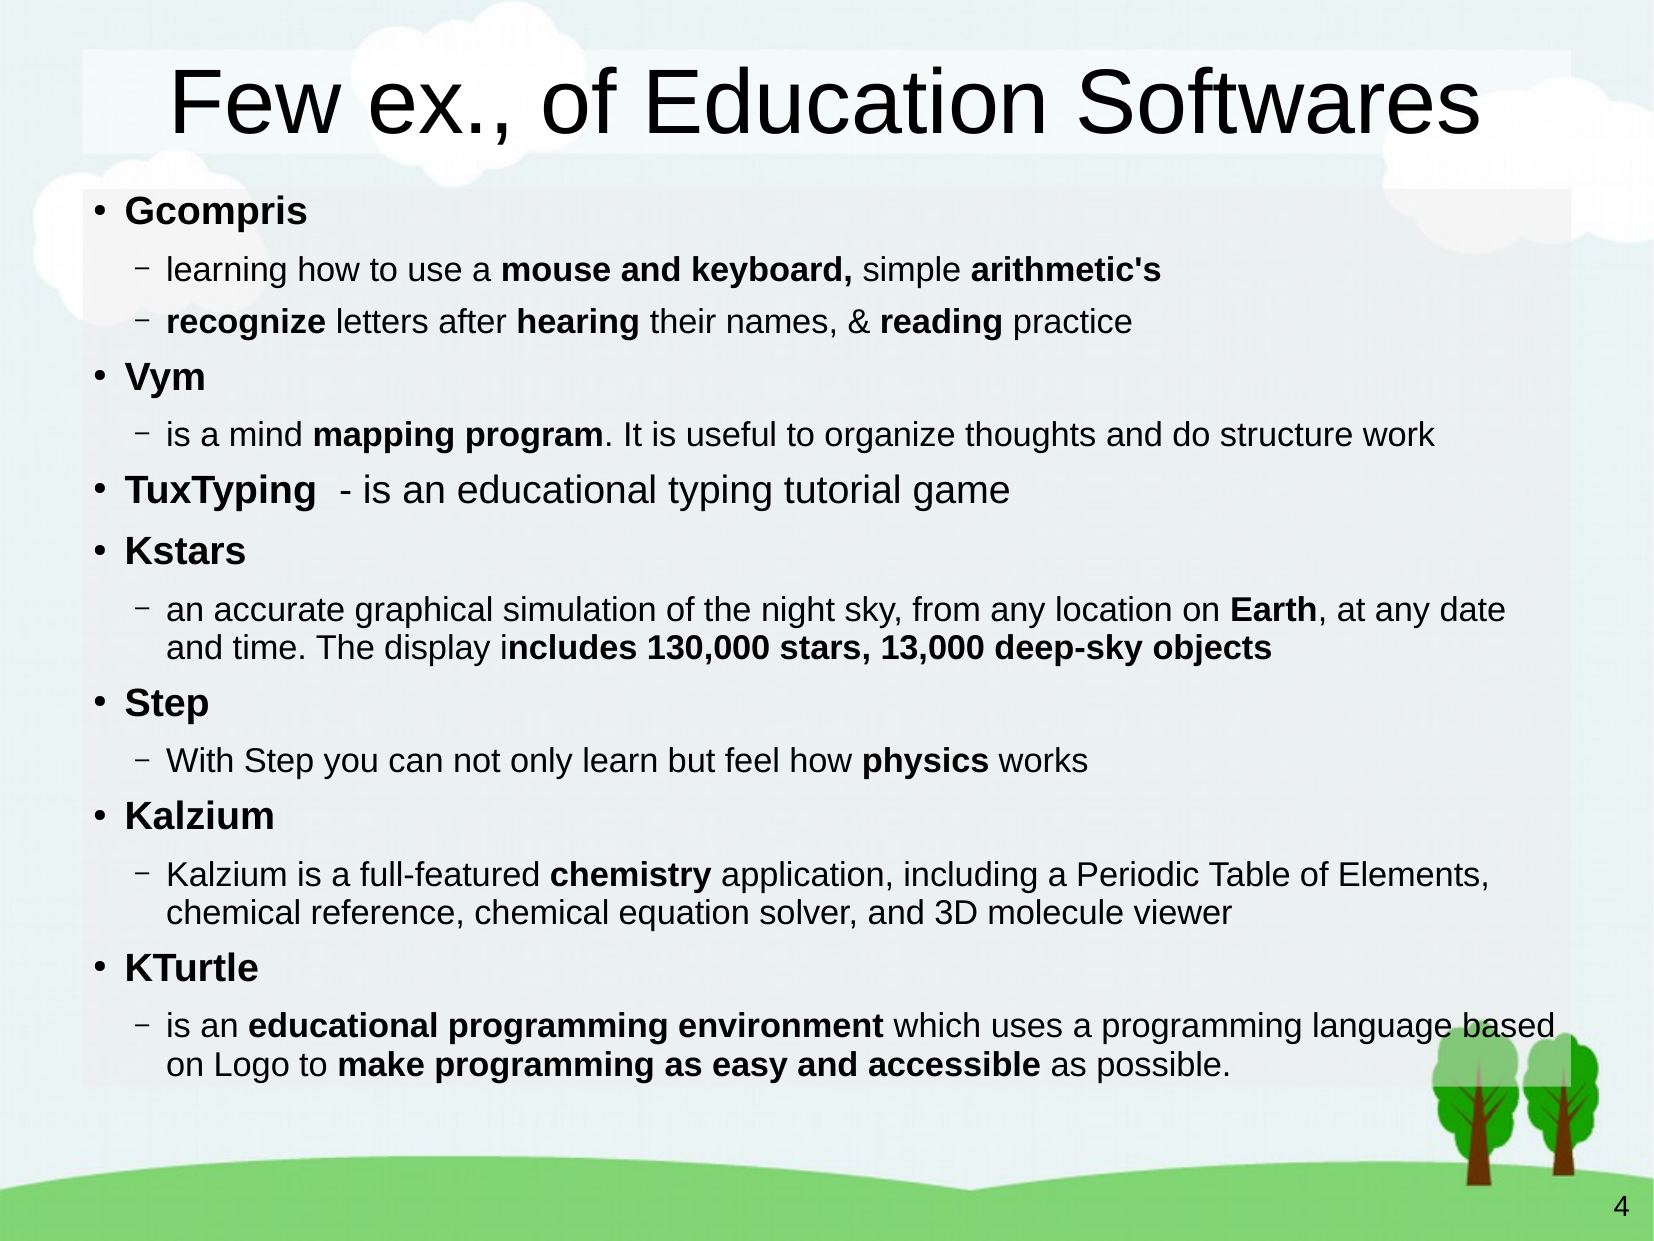

# Few ex., of Education Softwares
Gcompris
learning how to use a mouse and keyboard, simple arithmetic's
recognize letters after hearing their names, & reading practice
Vym
is a mind mapping program. It is useful to organize thoughts and do structure work
TuxTyping - is an educational typing tutorial game
Kstars
an accurate graphical simulation of the night sky, from any location on Earth, at any date and time. The display includes 130,000 stars, 13,000 deep-sky objects
Step
With Step you can not only learn but feel how physics works
Kalzium
Kalzium is a full-featured chemistry application, including a Periodic Table of Elements, chemical reference, chemical equation solver, and 3D molecule viewer
KTurtle
is an educational programming environment which uses a programming language based on Logo to make programming as easy and accessible as possible.
4